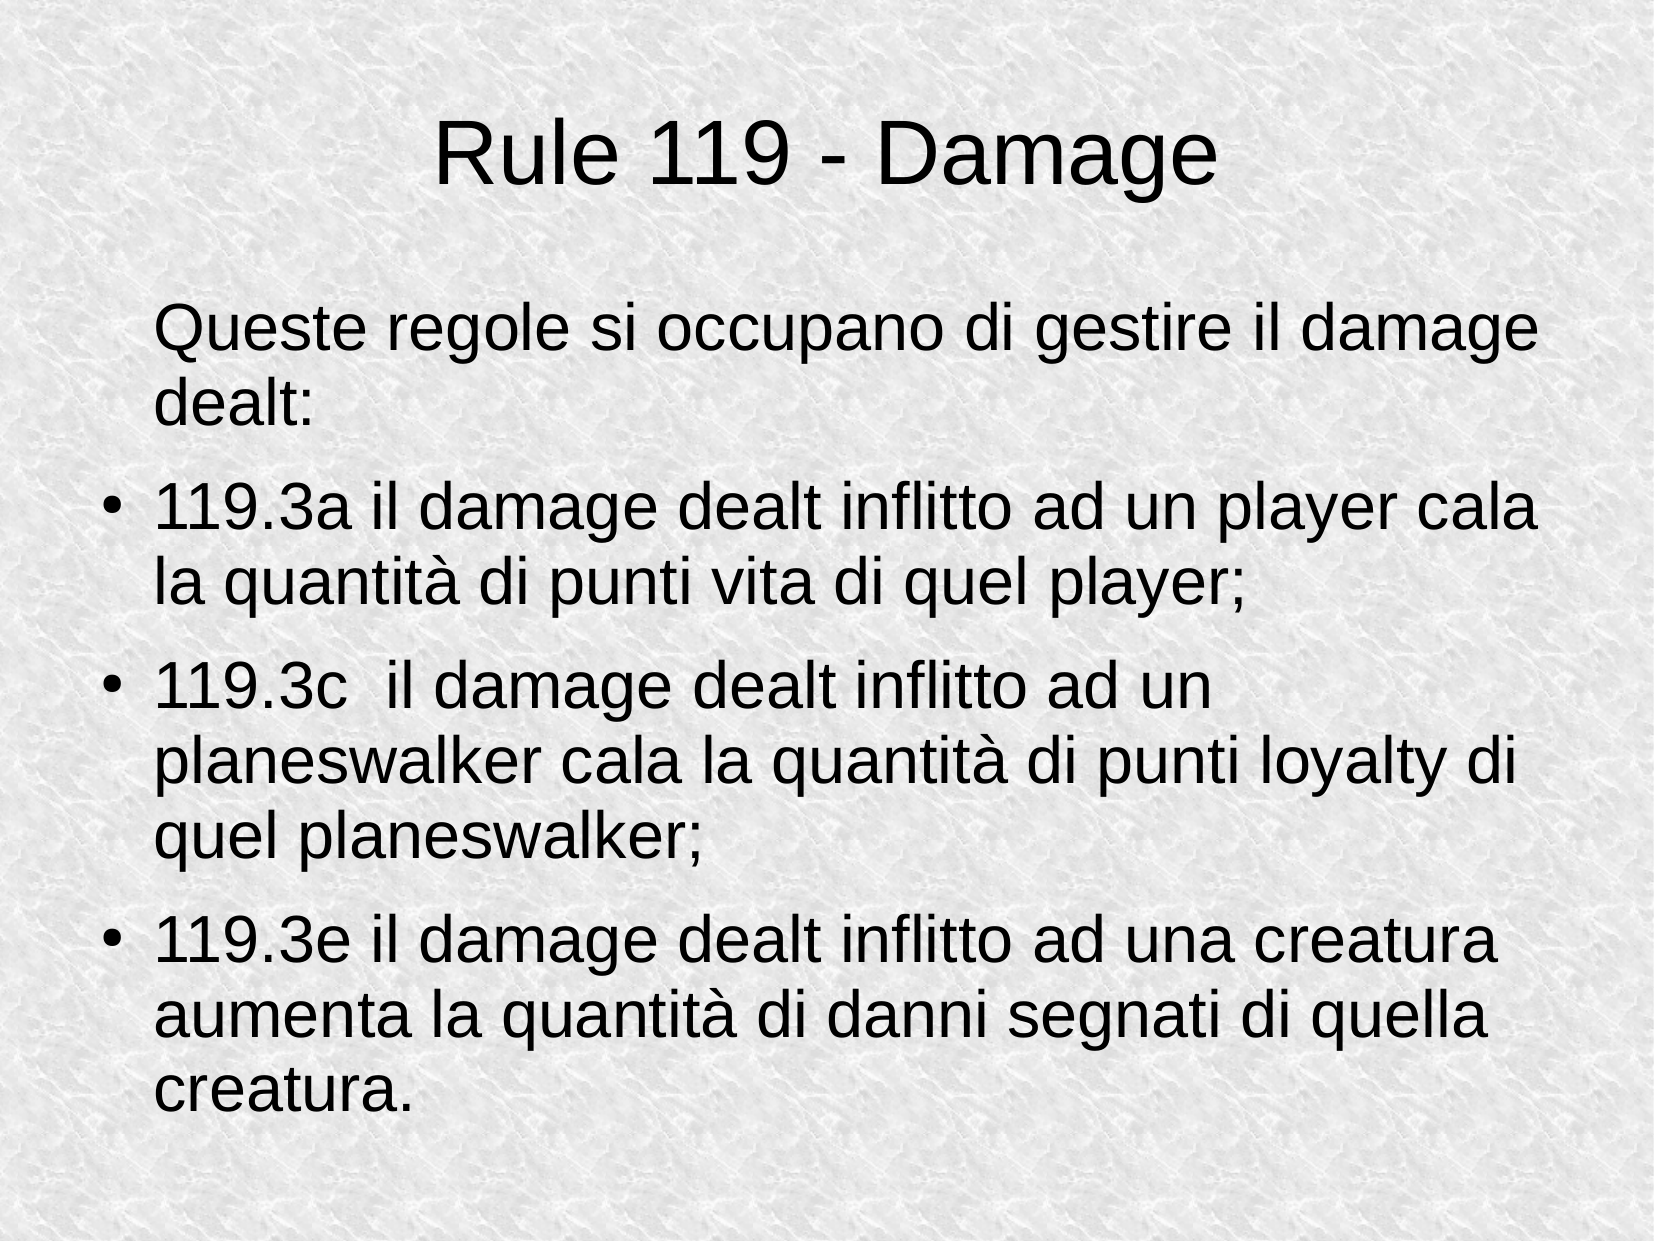

# Rule 119 - Damage
Queste regole si occupano di gestire il damage dealt:
119.3a il damage dealt inflitto ad un player cala la quantità di punti vita di quel player;
119.3c il damage dealt inflitto ad un planeswalker cala la quantità di punti loyalty di quel planeswalker;
119.3e il damage dealt inflitto ad una creatura aumenta la quantità di danni segnati di quella creatura.